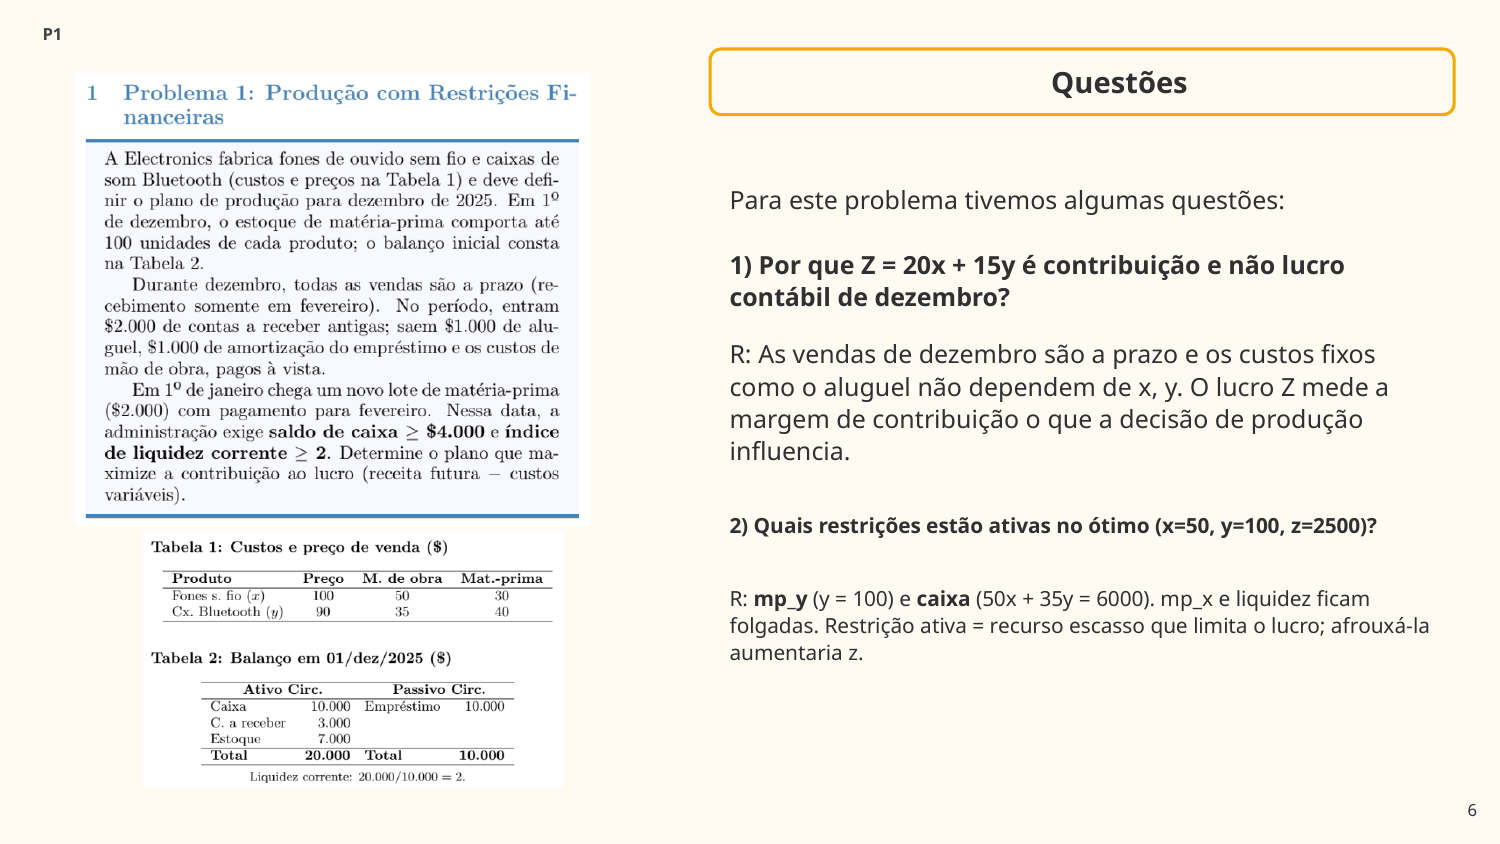

# P1
Questões
Para este problema tivemos algumas questões:
1) Por que Z = 20x + 15y é contribuição e não lucro contábil de dezembro?
R: As vendas de dezembro são a prazo e os custos fixos como o aluguel não dependem de x, y. O lucro Z mede a margem de contribuição o que a decisão de produção influencia.
2) Quais restrições estão ativas no ótimo (x=50, y=100, z=2500)?
R: mp_y (y = 100) e caixa (50x + 35y = 6000). mp_x e liquidez ficam folgadas. Restrição ativa = recurso escasso que limita o lucro; afrouxá-la aumentaria z.